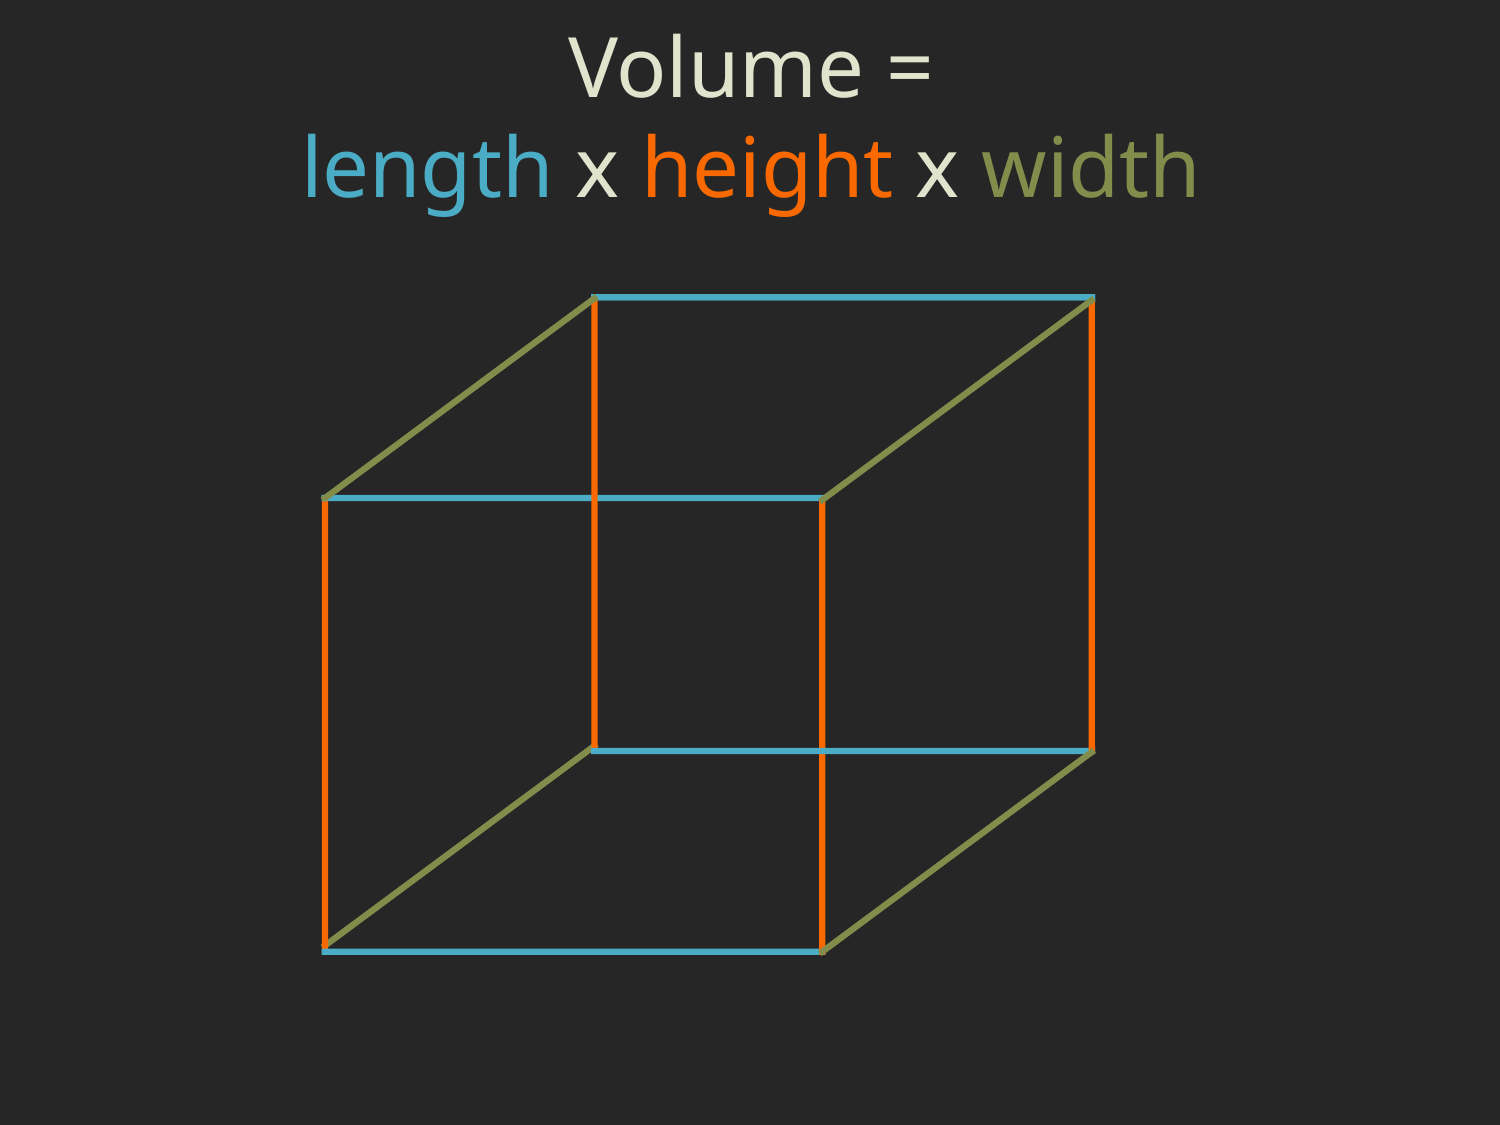

Volume =
length x height x width